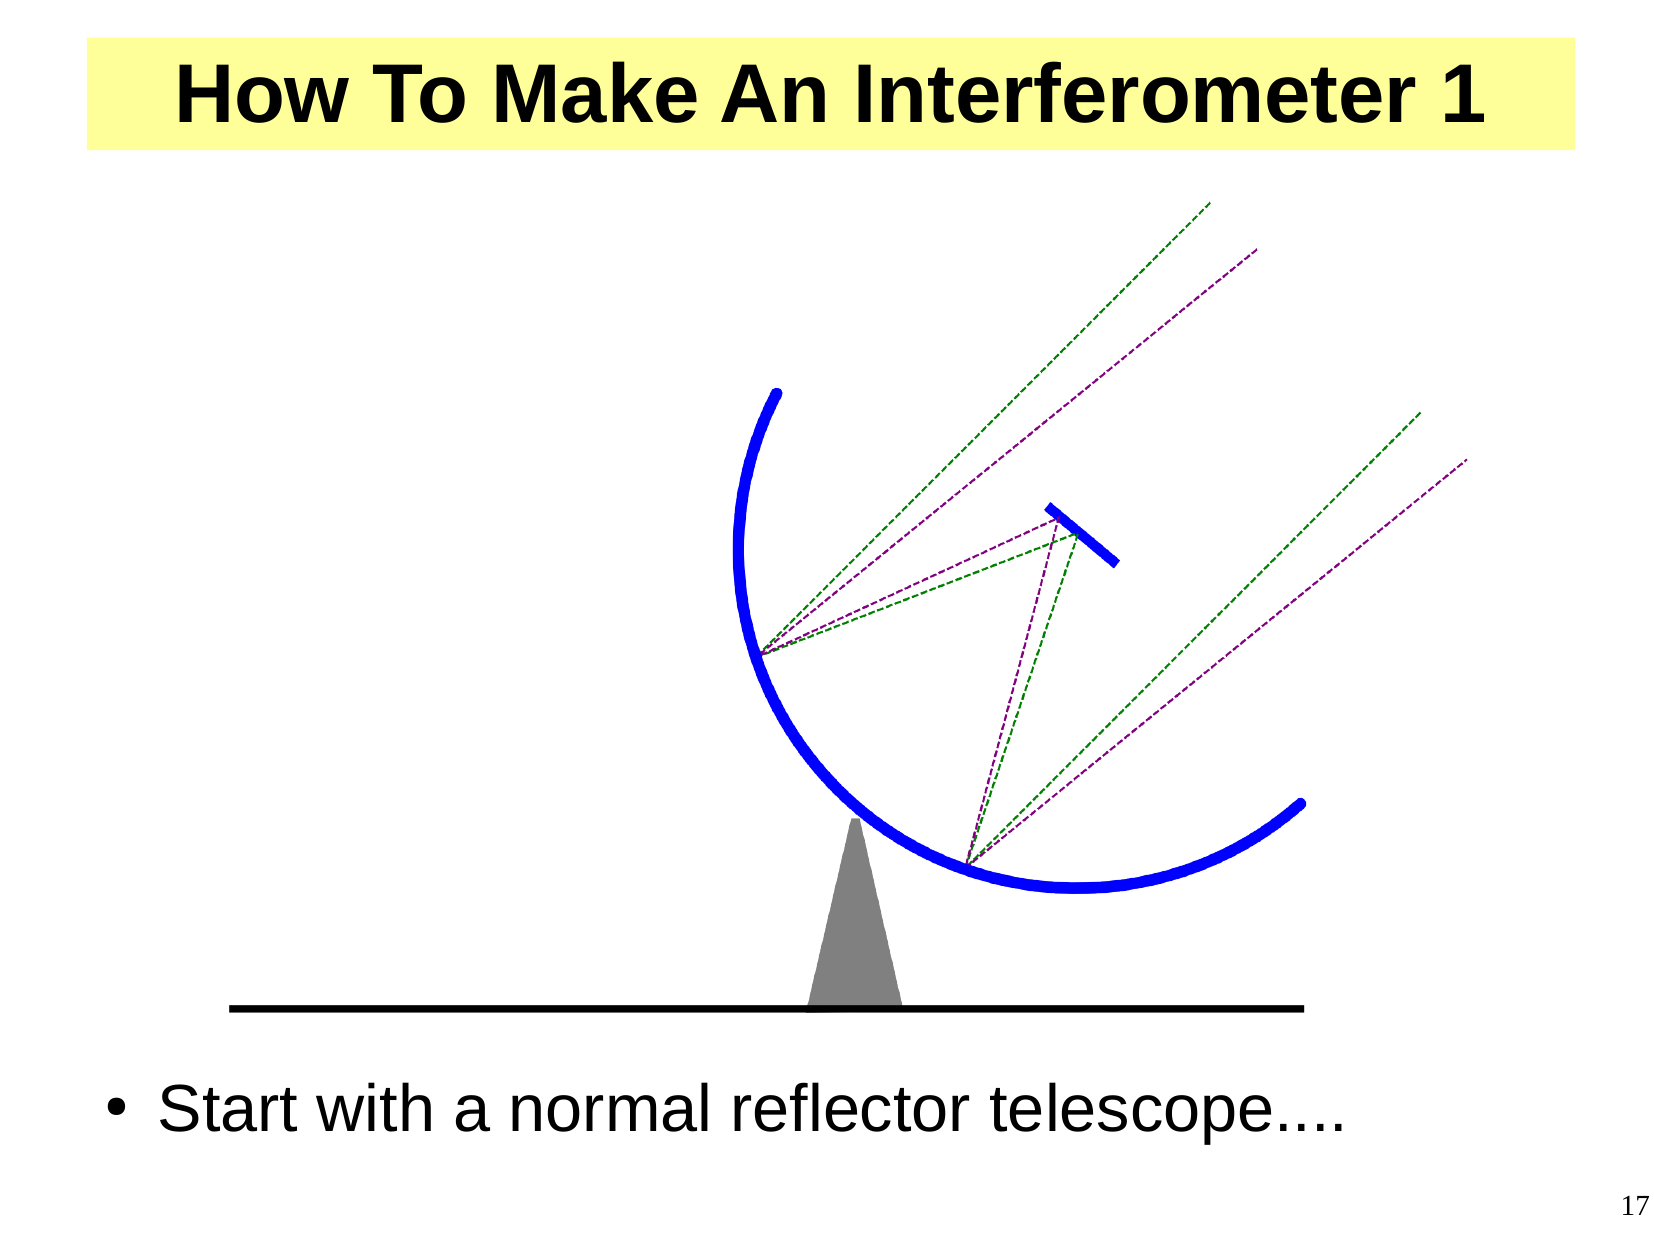

How To Make An Interferometer 1
# Start with a normal reflector telescope....
17